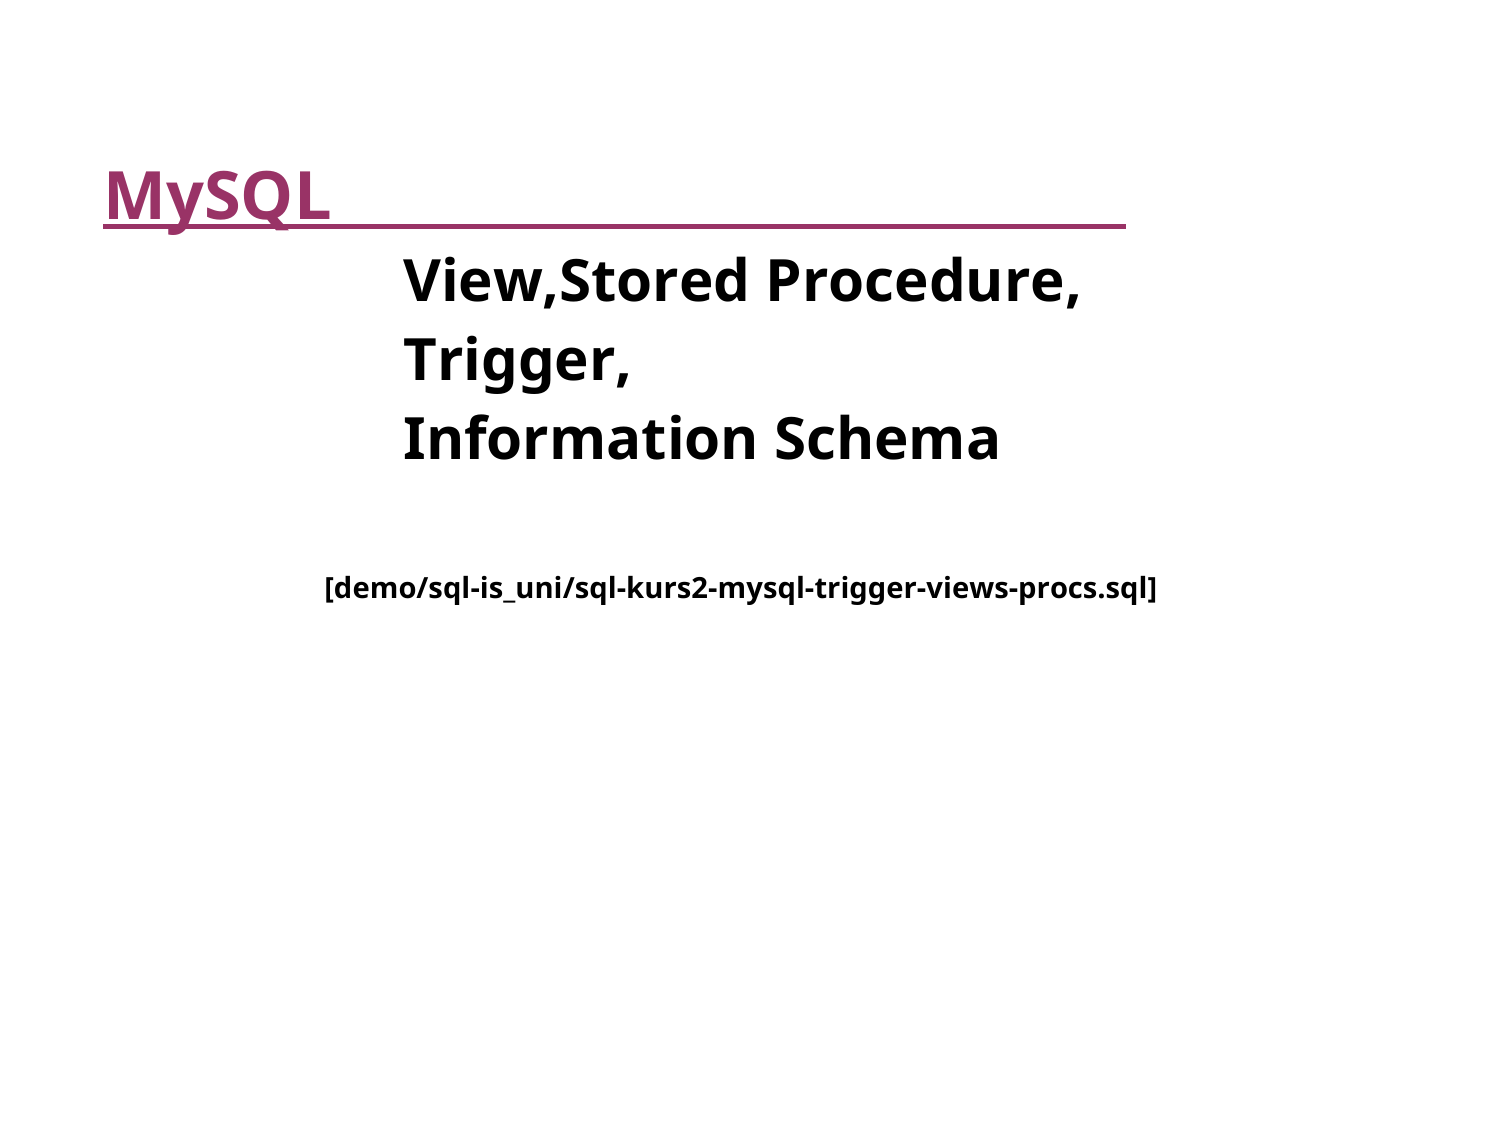

# MySQL View,Stored Procedure, Trigger, Information Schema [demo/sql-is_uni/sql-kurs2-mysql-trigger-views-procs.sql]